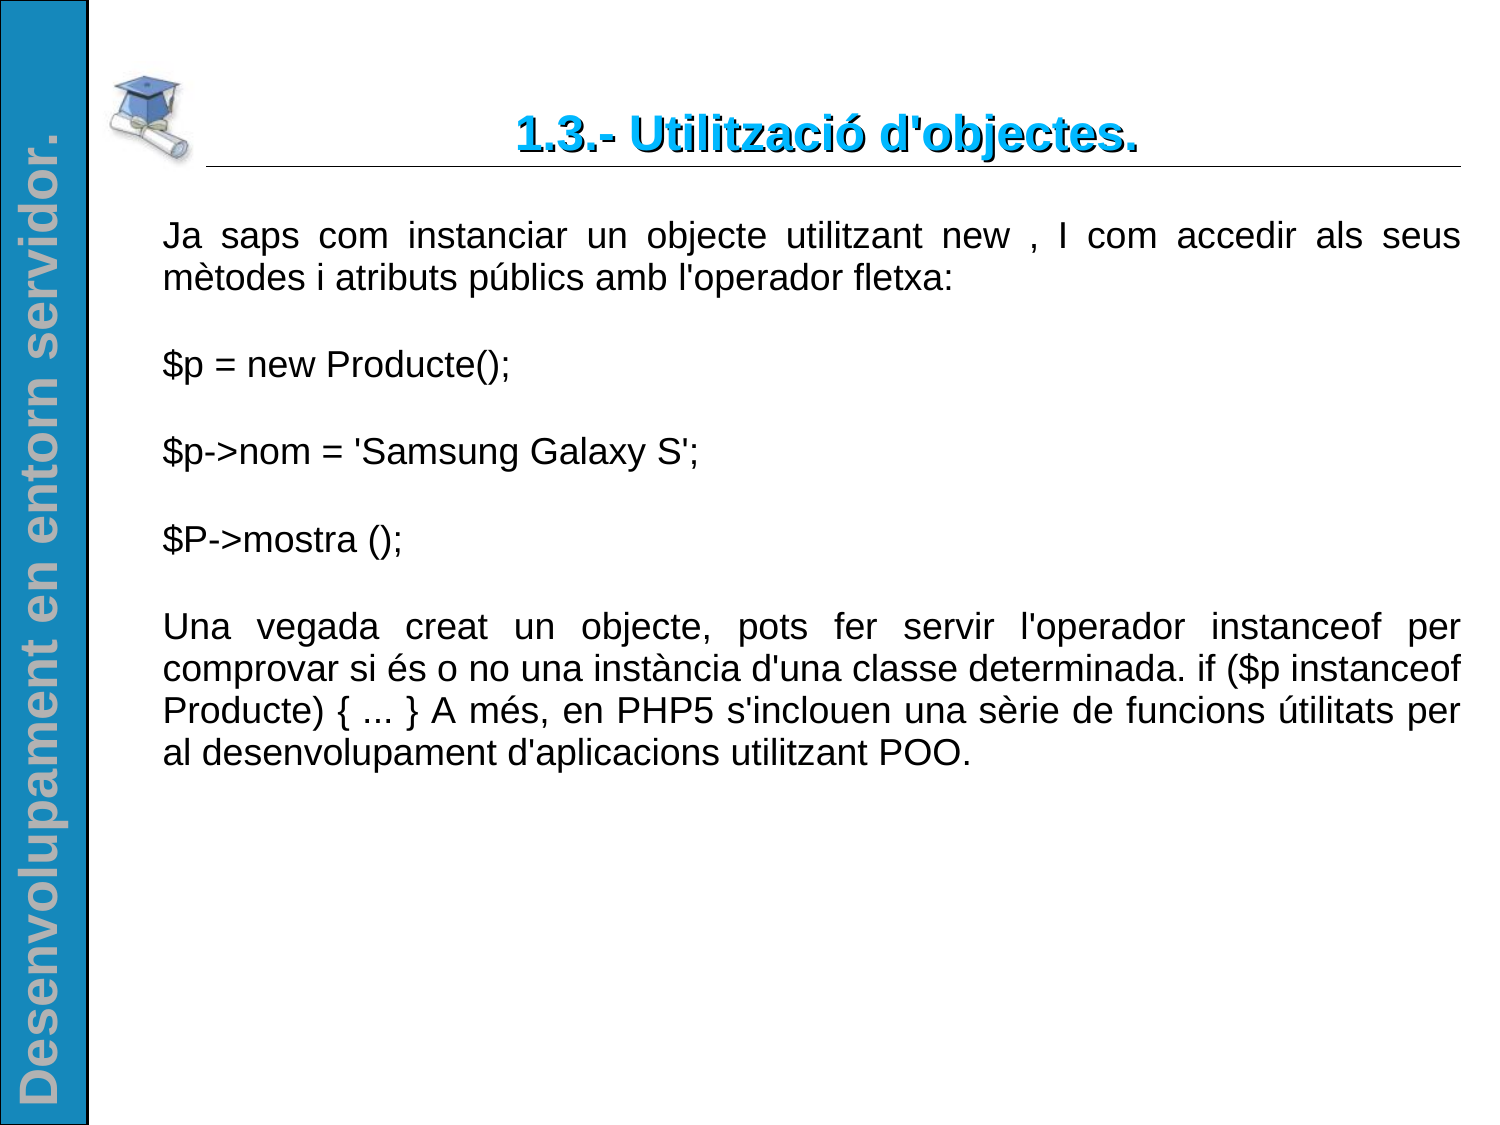

# 1.3.- Utilització d'objectes.
Ja saps com instanciar un objecte utilitzant new , I com accedir als seus mètodes i atributs públics amb l'operador fletxa:
$p = new Producte();
$p->nom = 'Samsung Galaxy S';
$P->mostra ();
Una vegada creat un objecte, pots fer servir l'operador instanceof per comprovar si és o no una instància d'una classe determinada. if ($p instanceof Producte) { ... } A més, en PHP5 s'inclouen una sèrie de funcions útilitats per al desenvolupament d'aplicacions utilitzant POO.